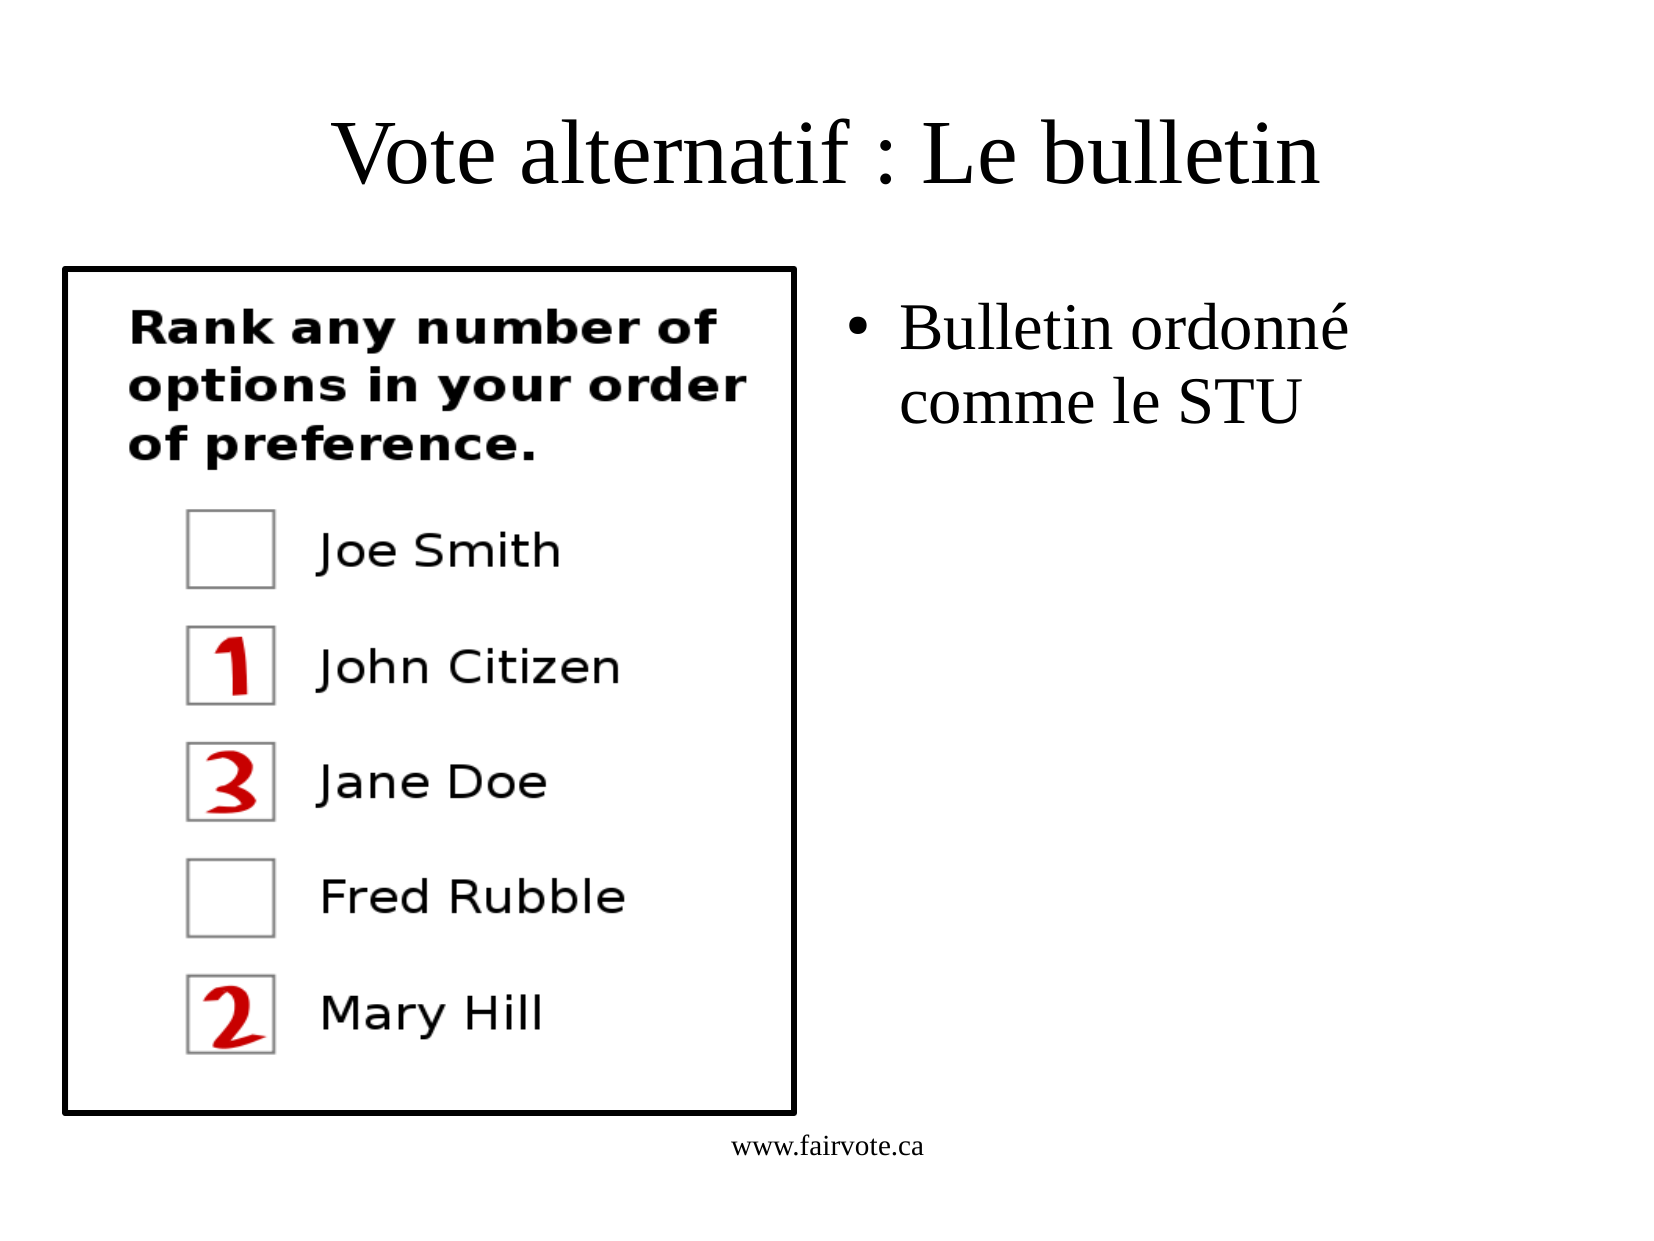

# Vote alternatif : Le bulletin
Bulletin ordonné comme le STU
www.fairvote.ca